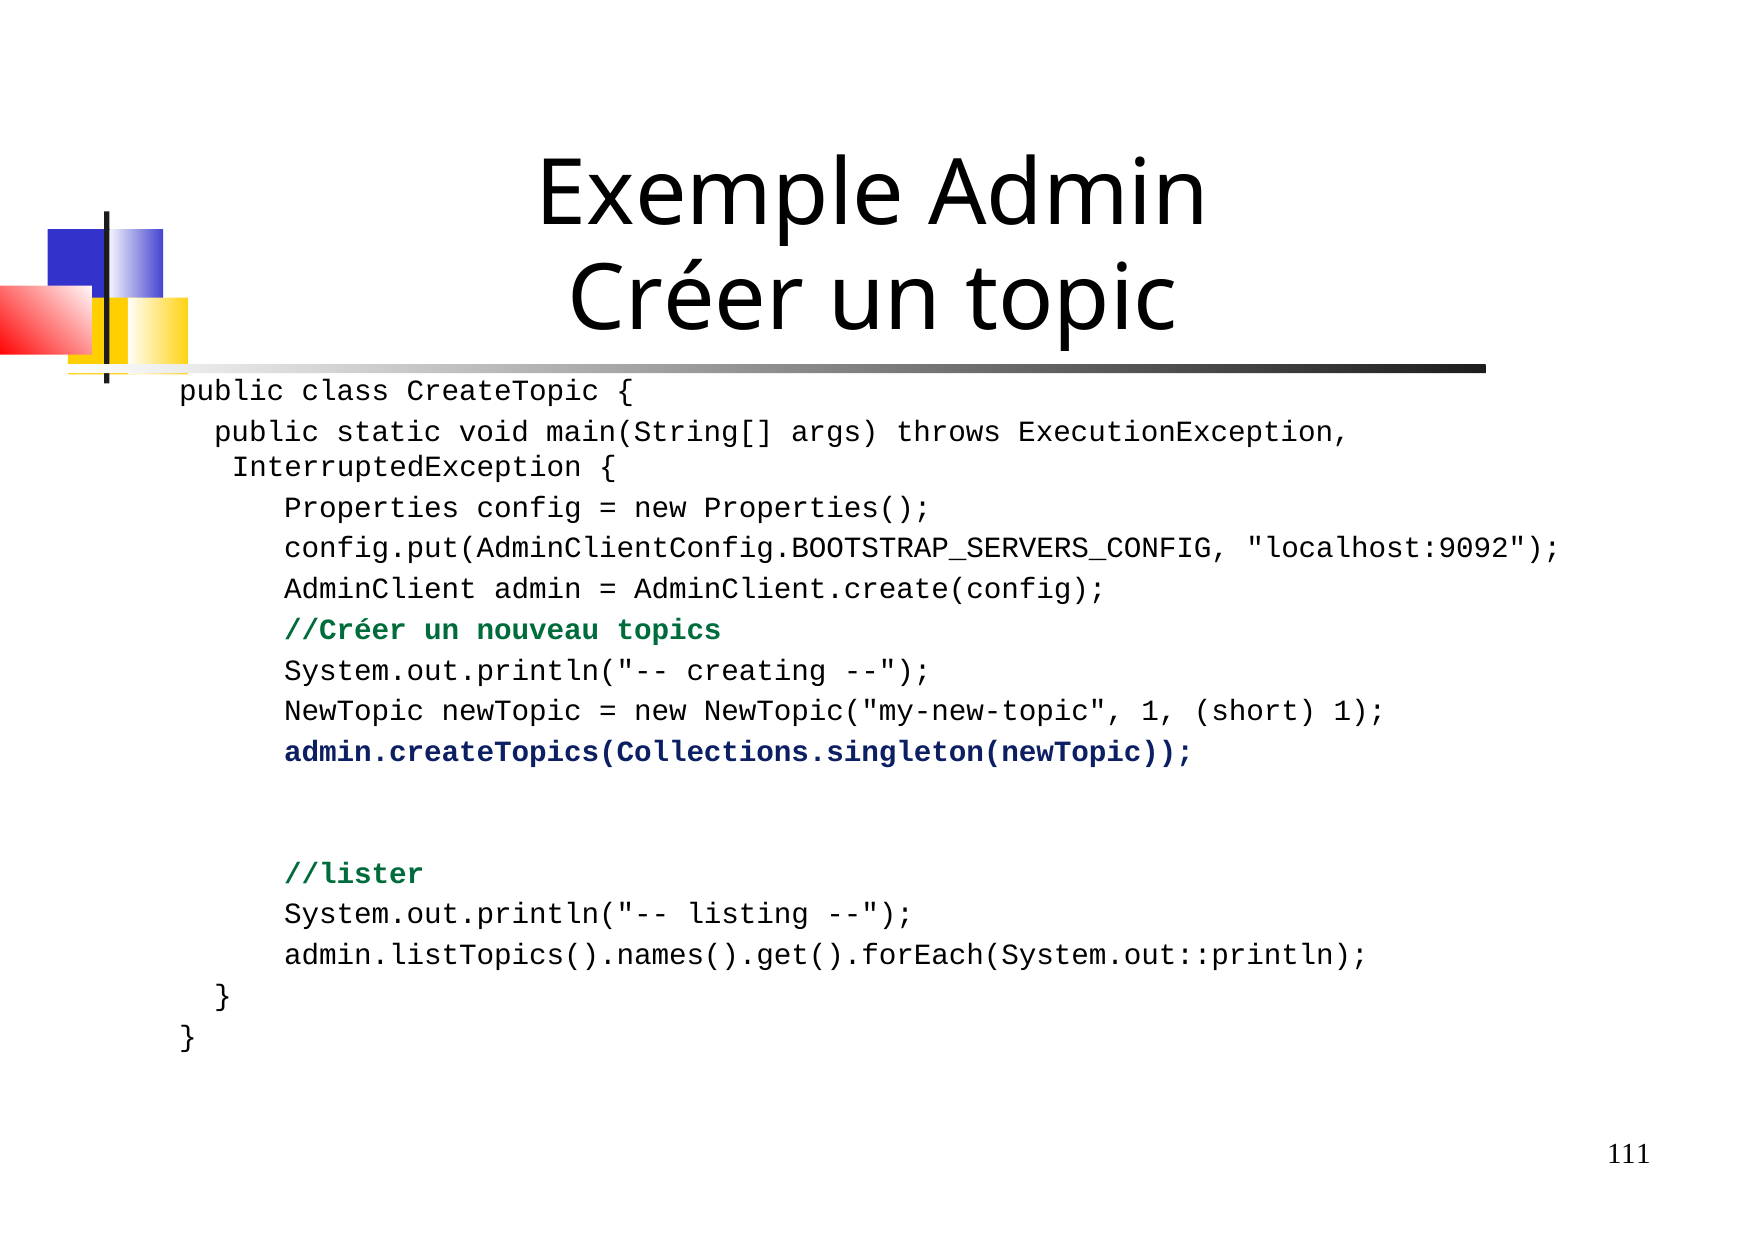

# Exemple Admin Créer un topic
public class CreateTopic {
 public static void main(String[] args) throws ExecutionException, InterruptedException {
 Properties config = new Properties();
 config.put(AdminClientConfig.BOOTSTRAP_SERVERS_CONFIG, "localhost:9092");
 AdminClient admin = AdminClient.create(config);
 //Créer un nouveau topics
 System.out.println("-- creating --");
 NewTopic newTopic = new NewTopic("my-new-topic", 1, (short) 1);
 admin.createTopics(Collections.singleton(newTopic));
 //lister
 System.out.println("-- listing --");
 admin.listTopics().names().get().forEach(System.out::println);
 }
}